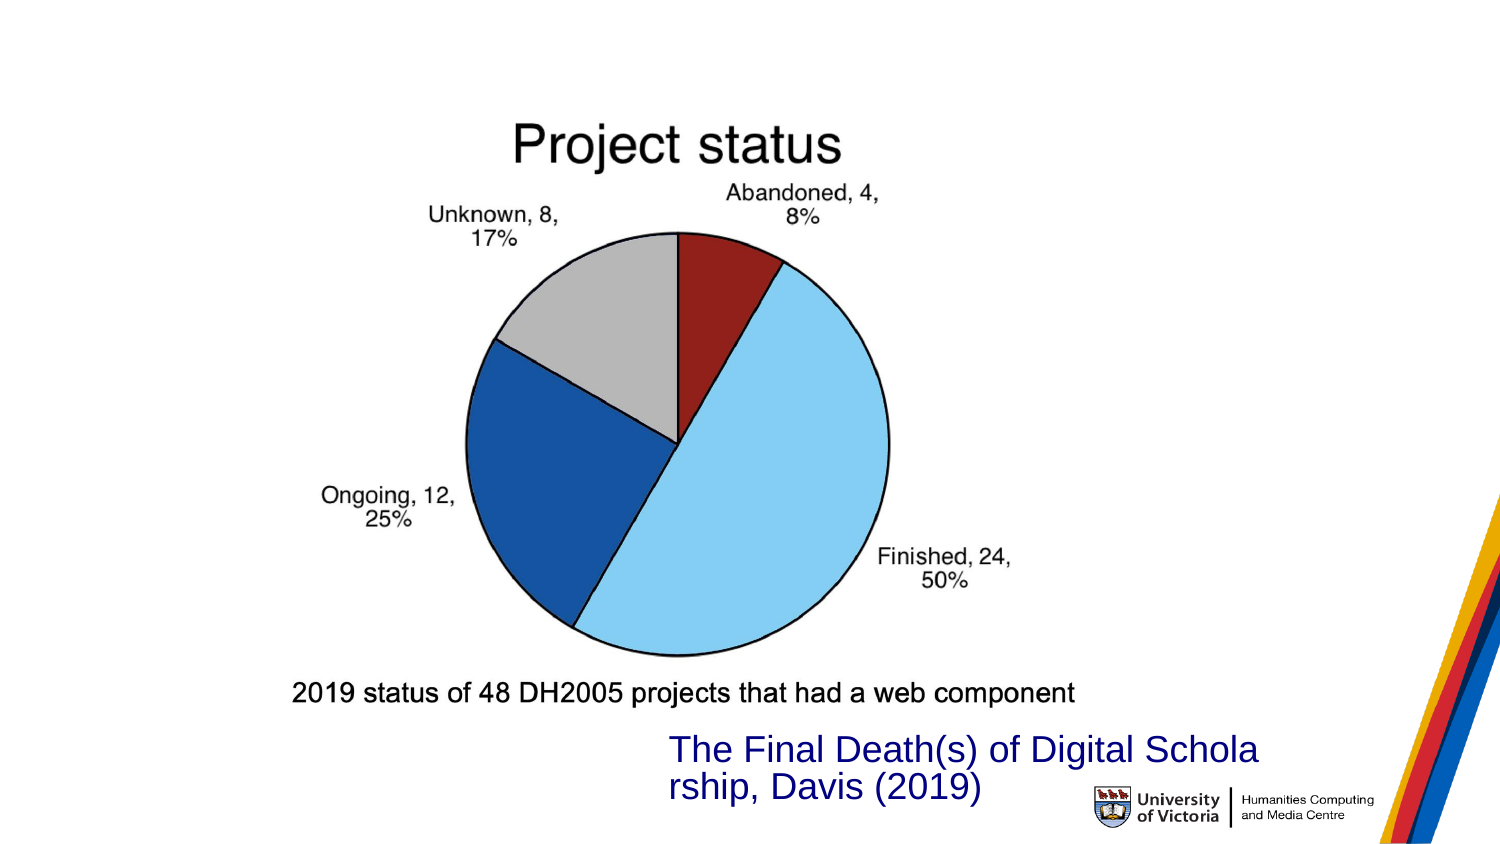

The Final Death(s) of Digital Scholarship, Davis (2019)